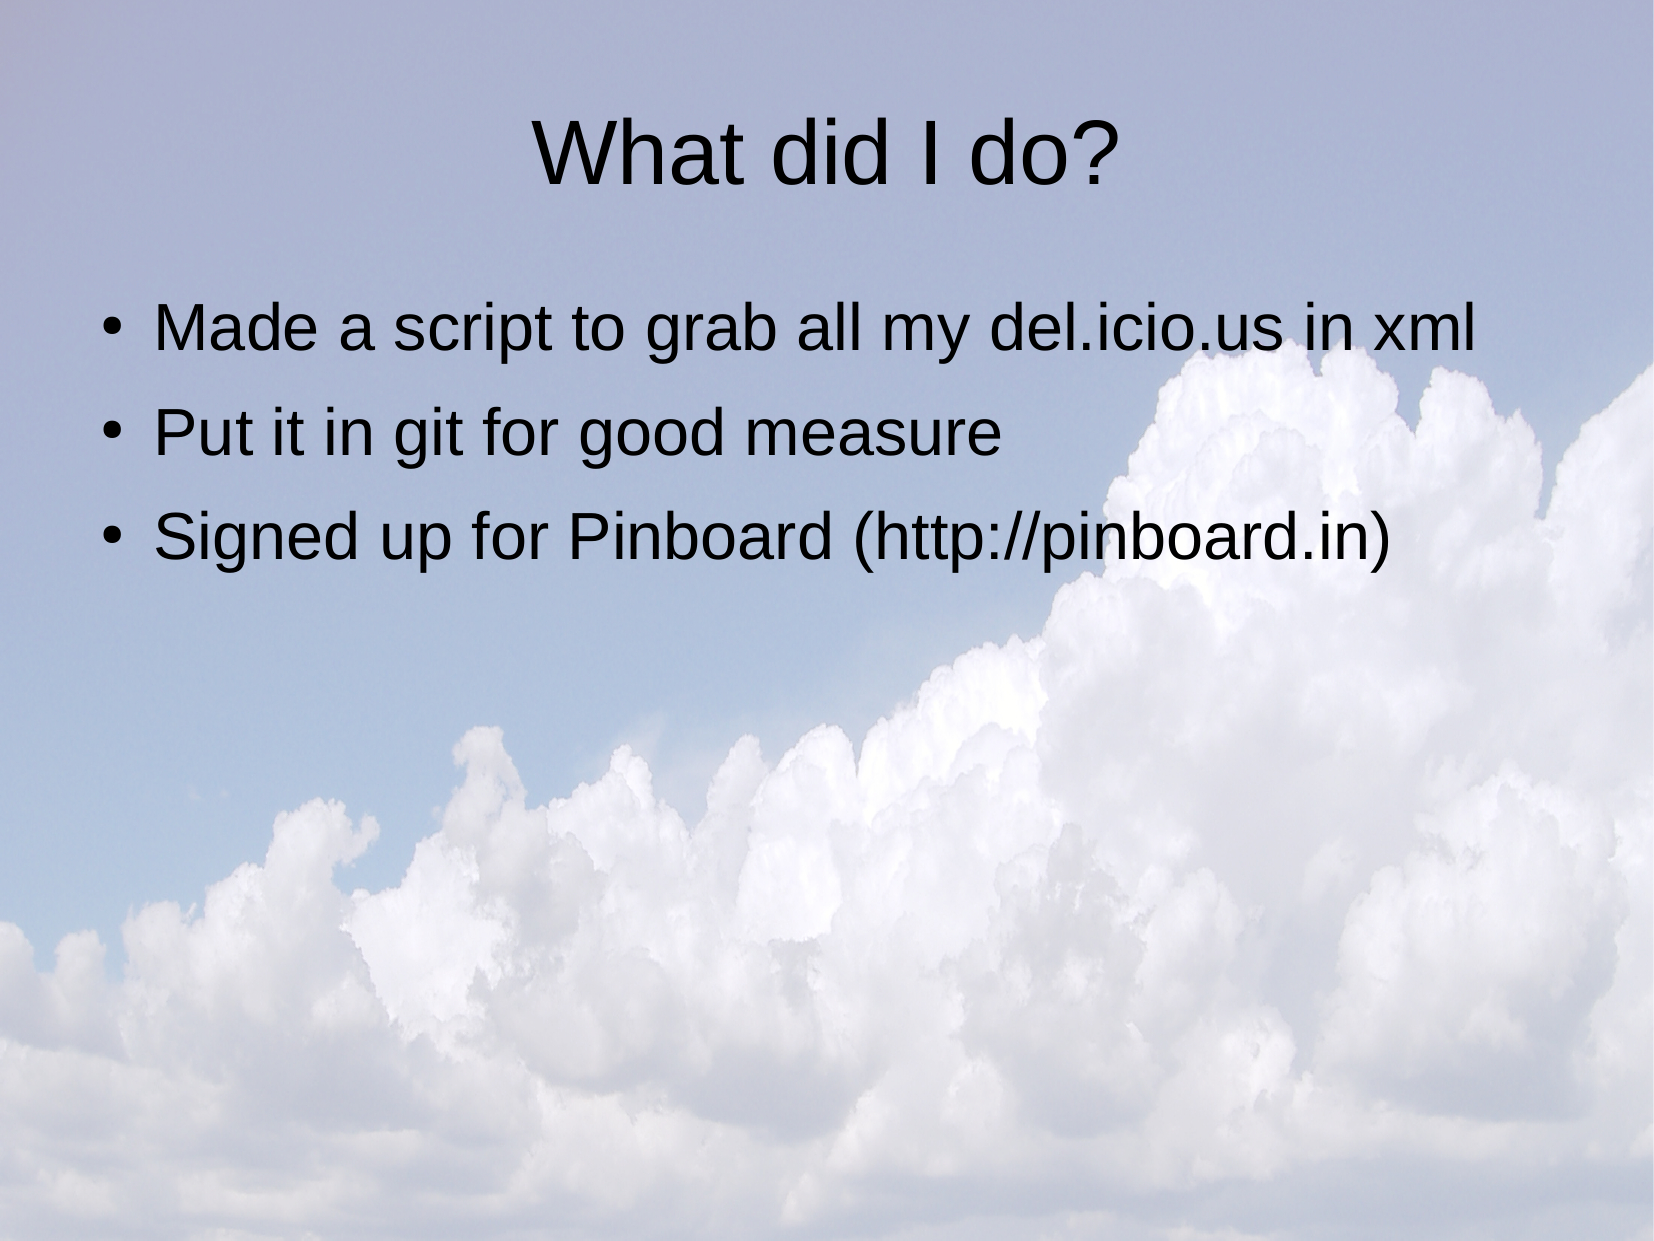

# What did I do?
Made a script to grab all my del.icio.us in xml
Put it in git for good measure
Signed up for Pinboard (http://pinboard.in)